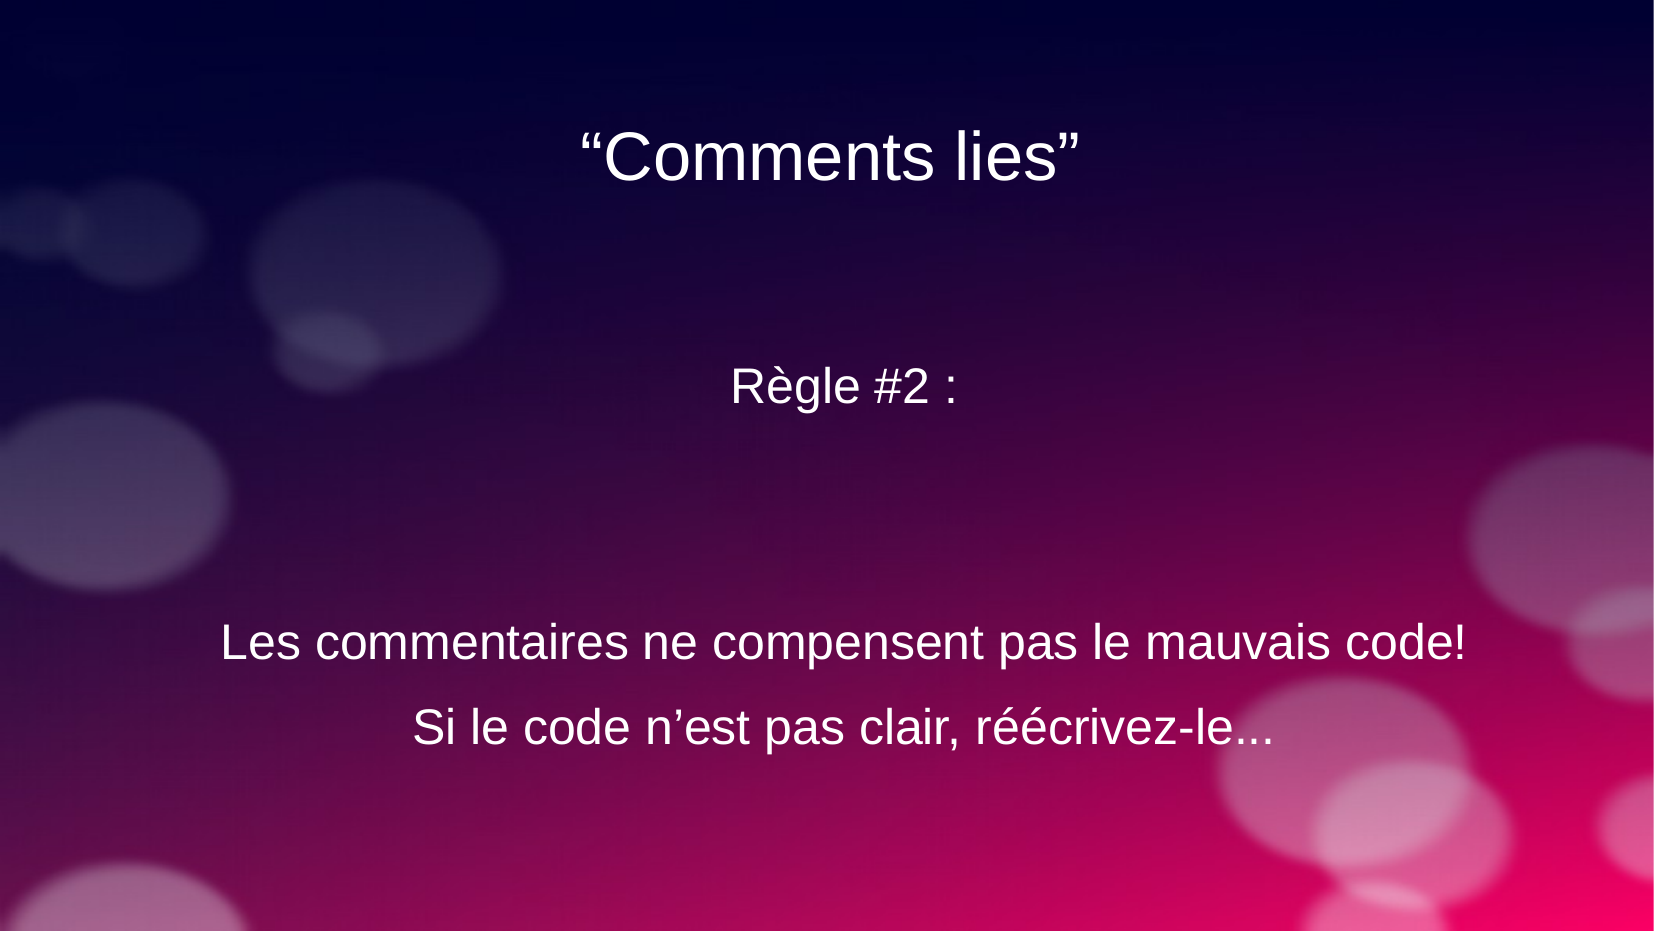

# “Comments lies”
Règle #2 :
Les commentaires ne compensent pas le mauvais code!
Si le code n’est pas clair, réécrivez-le...